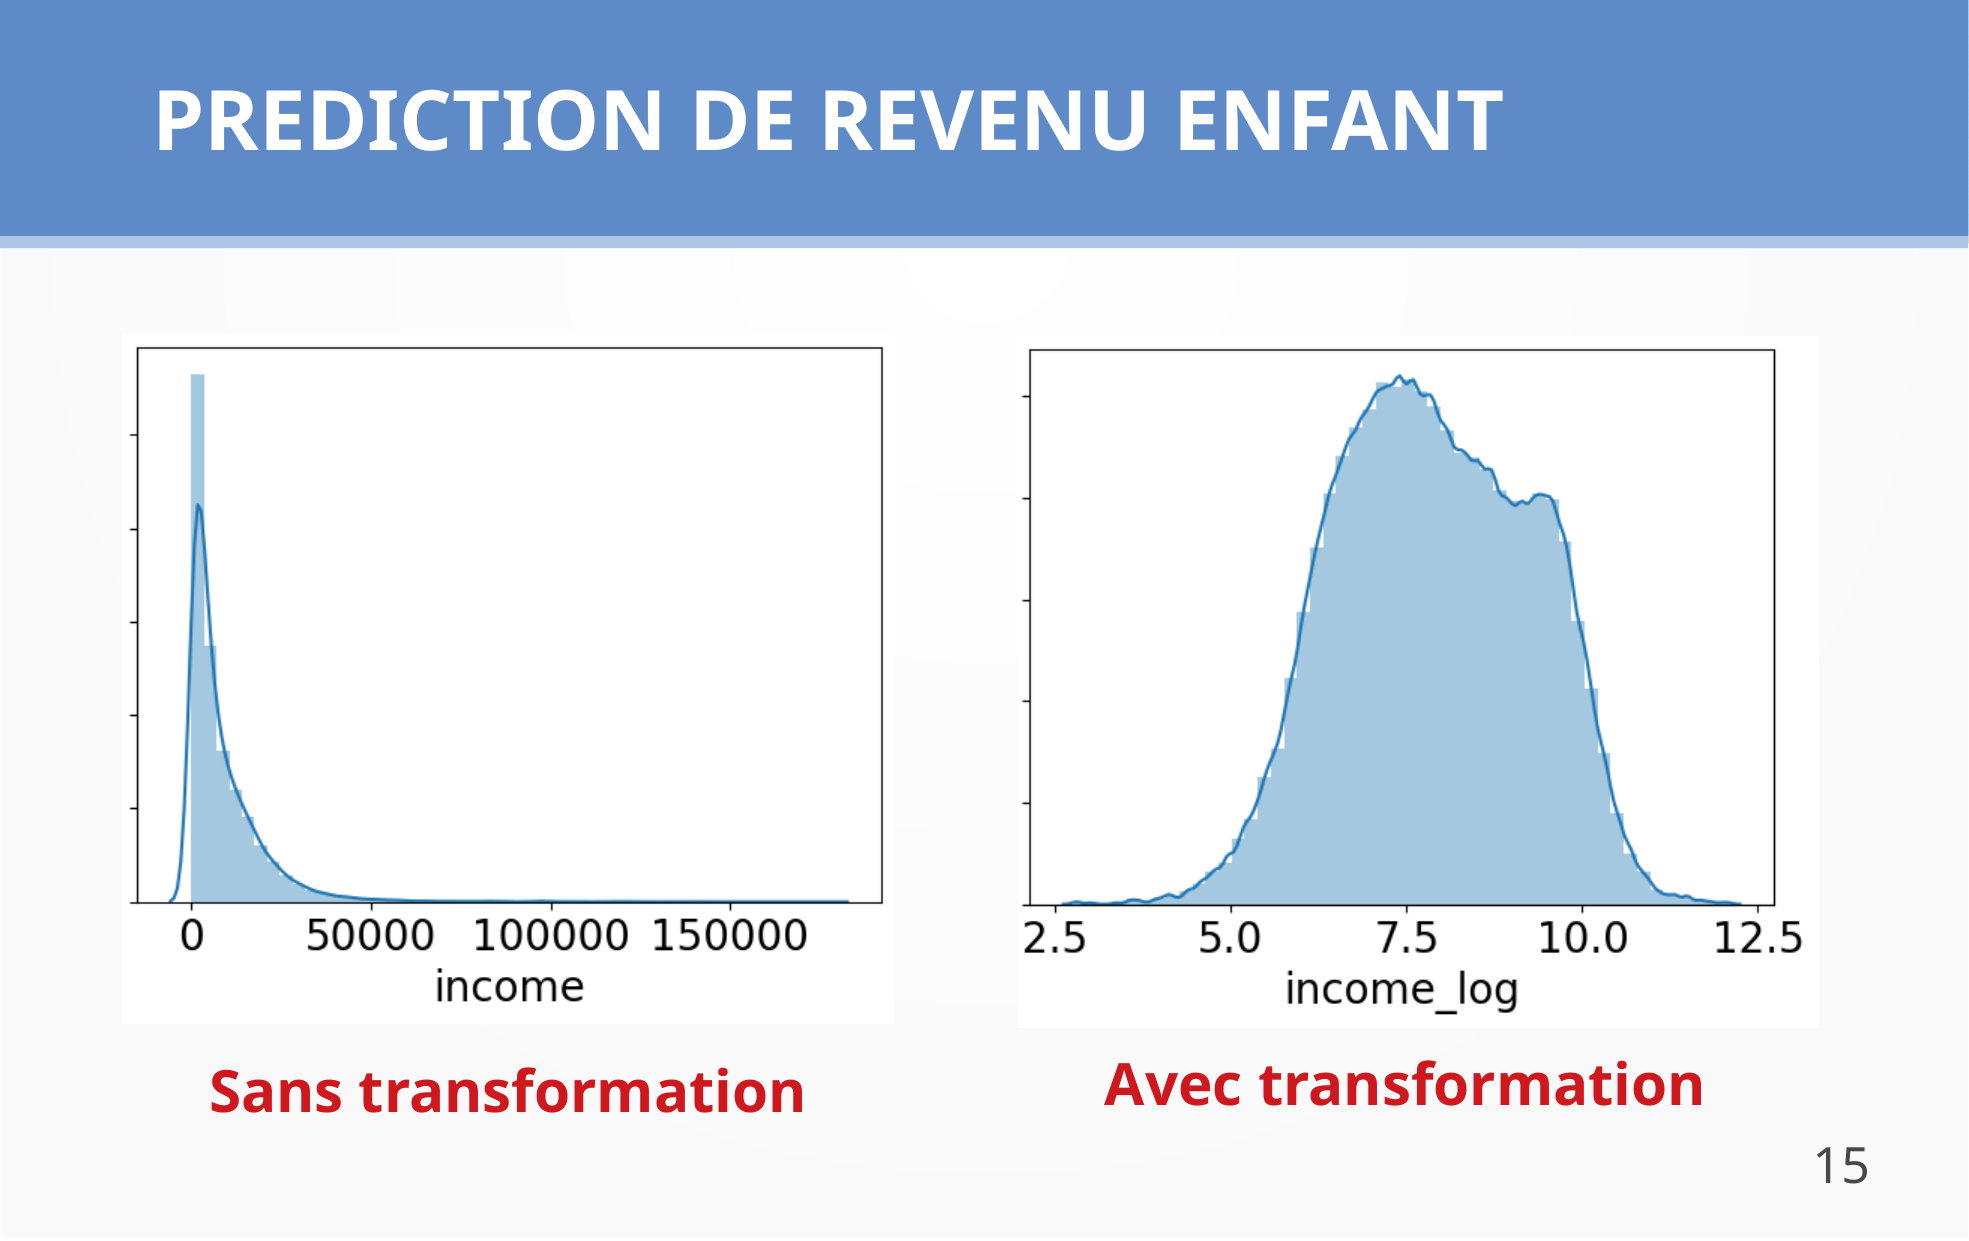

# PREDICTION DE REVENU ENFANT
Avec transformation
Sans transformation
15